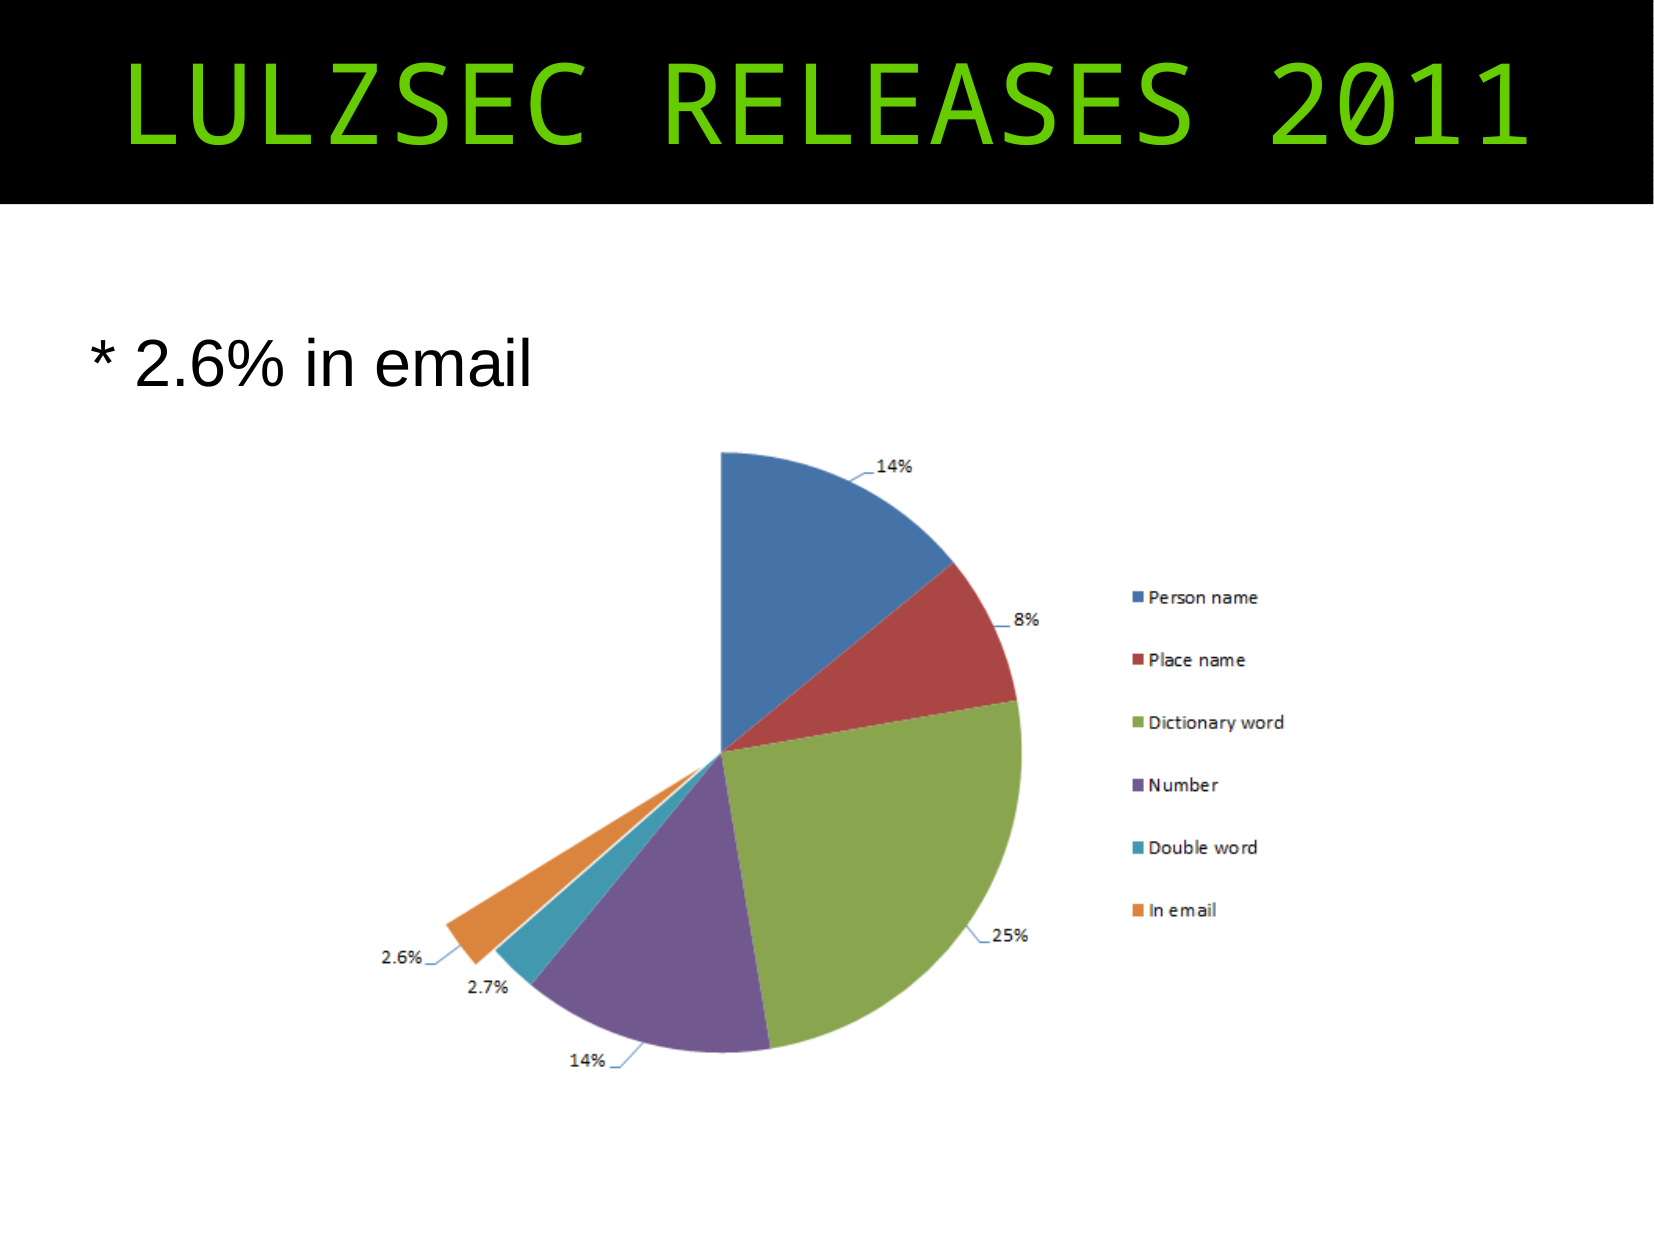

# LULZSEC RELEASES 2011
* 2.6% in email